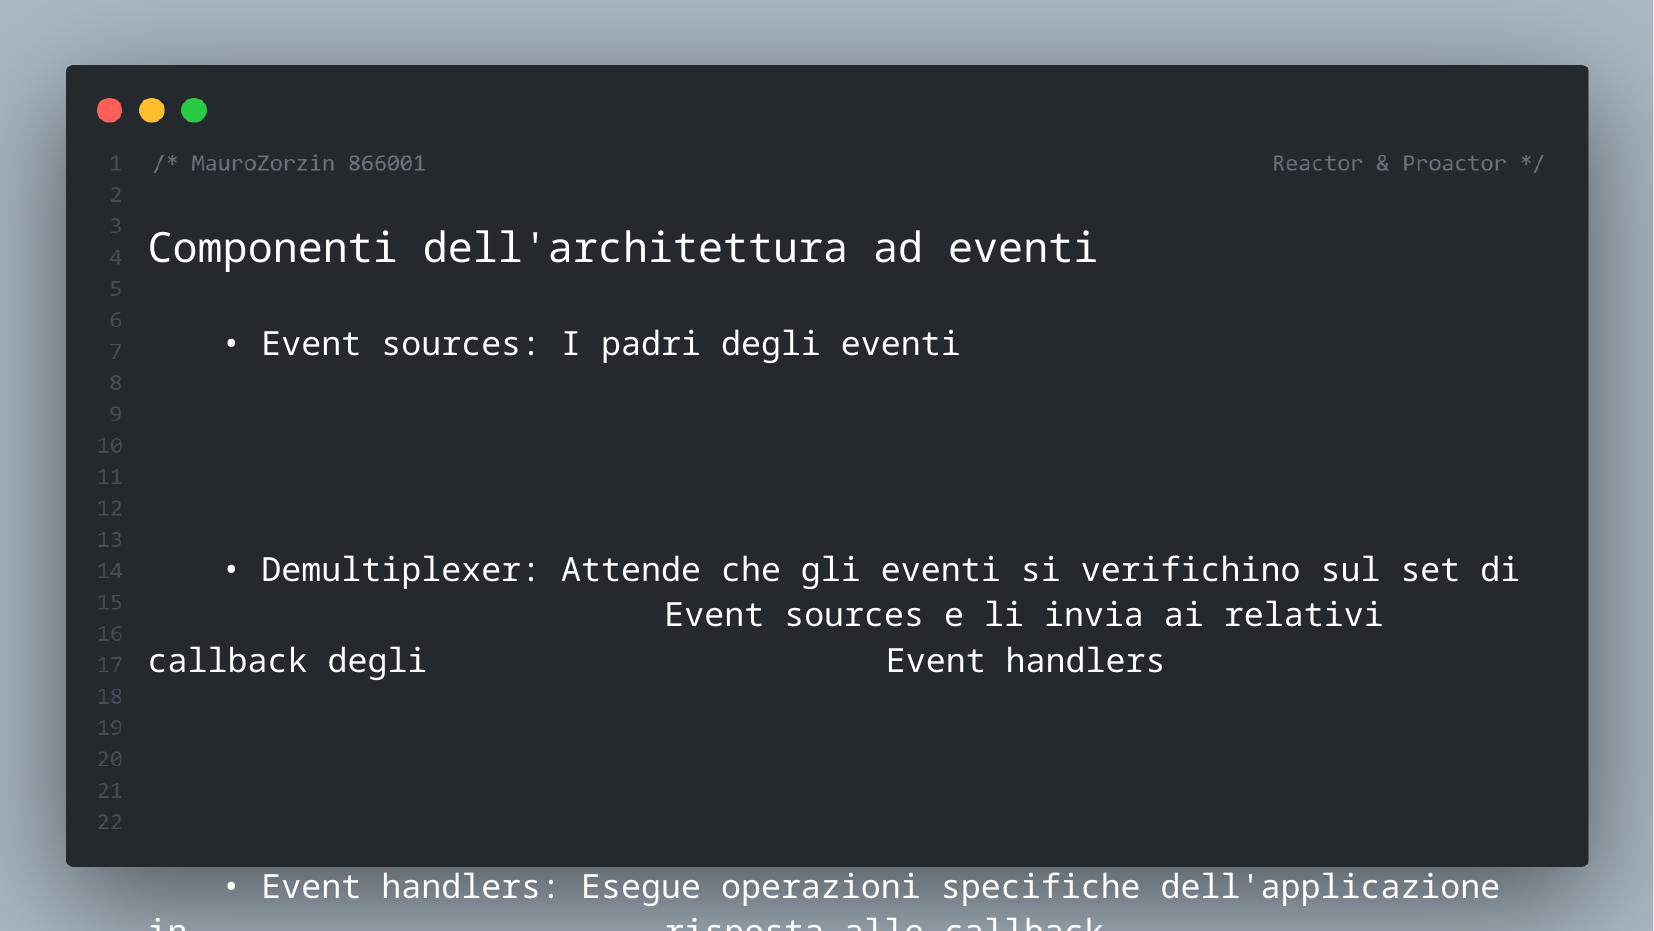

# Componenti dell'architettura ad eventi
	• Event sources: I padri degli eventi
	• Demultiplexer: Attende che gli eventi si verifichino sul set di 							Event sources e li invia ai relativi callback degli 						Event handlers
	• Event handlers: Esegue operazioni specifiche dell'applicazione in 							risposta alle callback